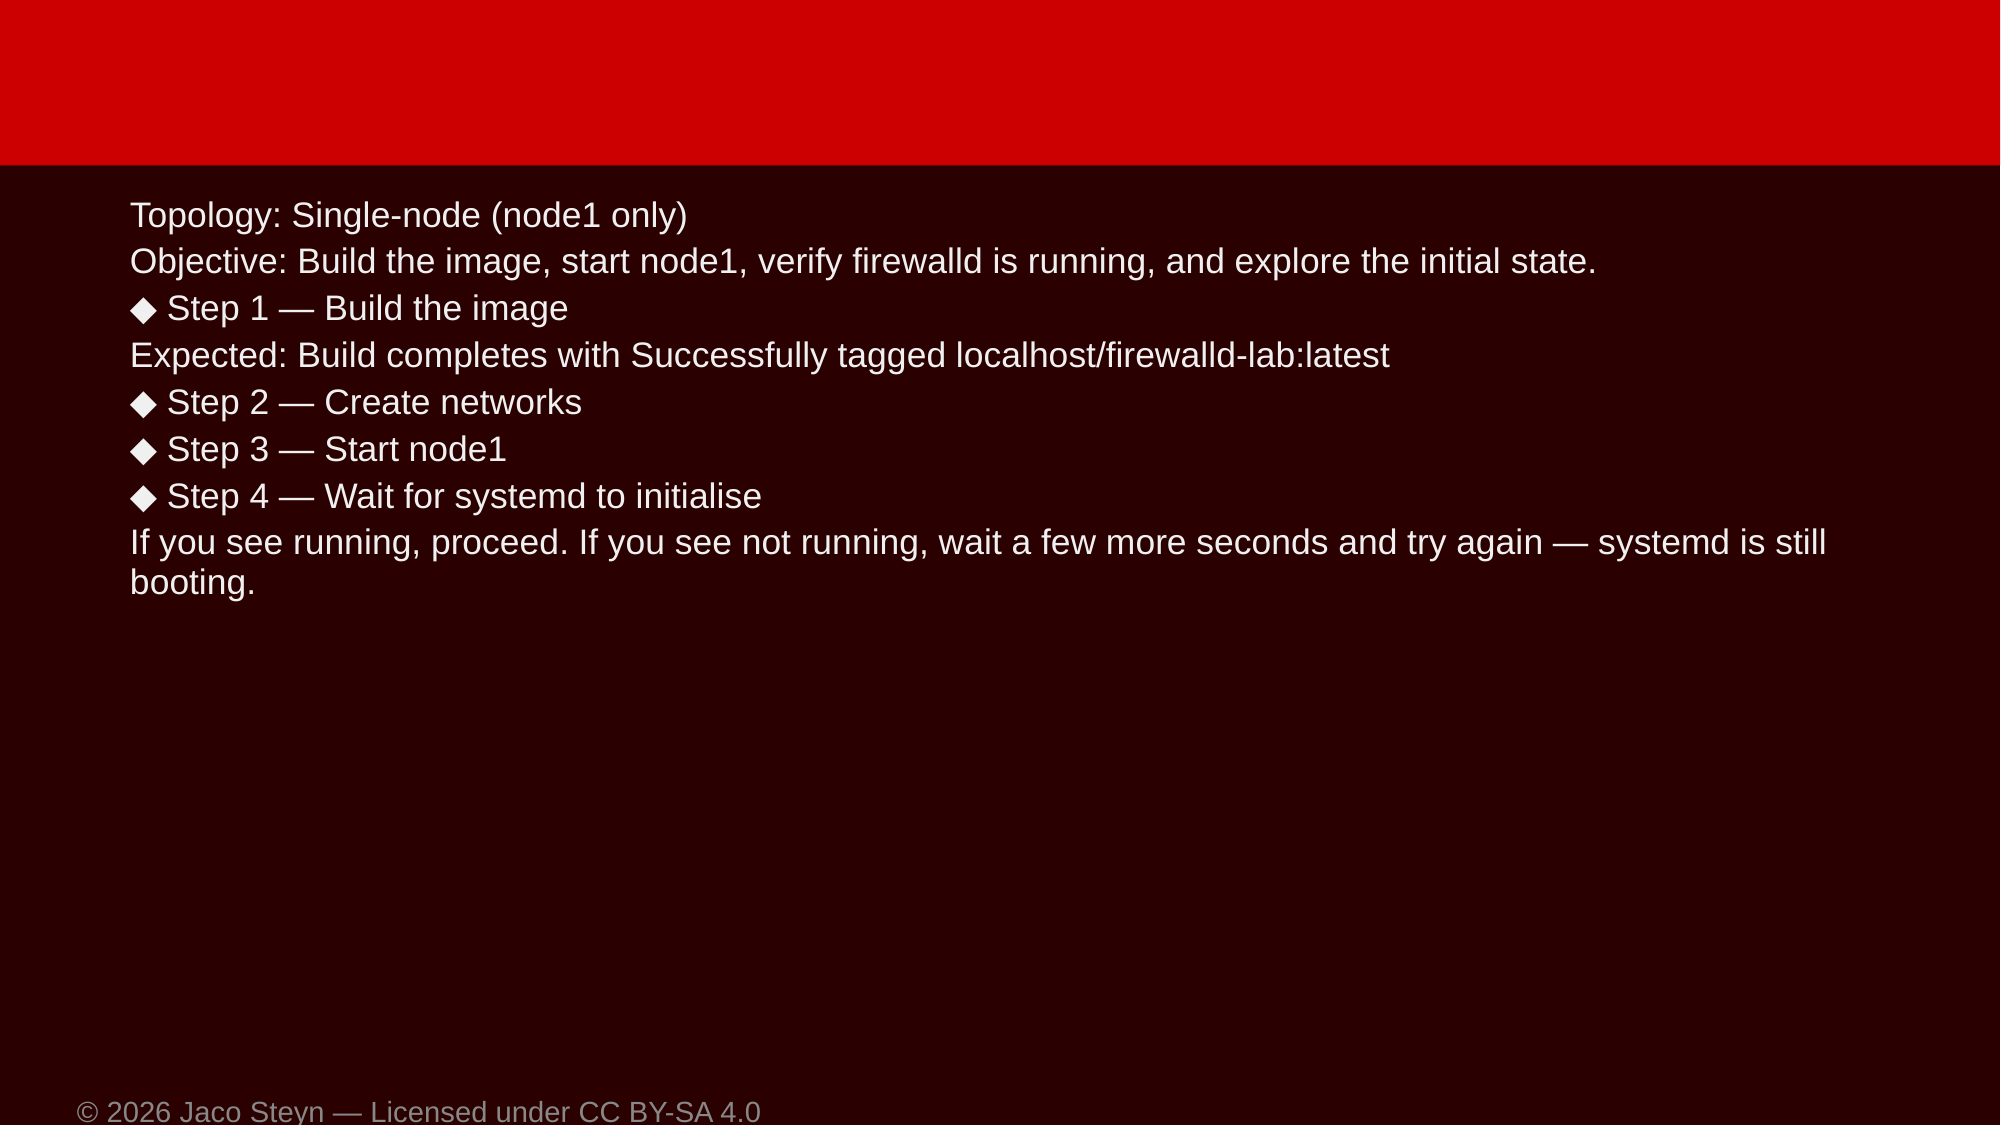

🔧 Lab 0 — Spin Up and Verify
Topology: Single-node (node1 only)
Objective: Build the image, start node1, verify firewalld is running, and explore the initial state.
◆ Step 1 — Build the image
Expected: Build completes with Successfully tagged localhost/firewalld-lab:latest
◆ Step 2 — Create networks
◆ Step 3 — Start node1
◆ Step 4 — Wait for systemd to initialise
If you see running, proceed. If you see not running, wait a few more seconds and try again — systemd is still booting.
© 2026 Jaco Steyn — Licensed under CC BY-SA 4.0